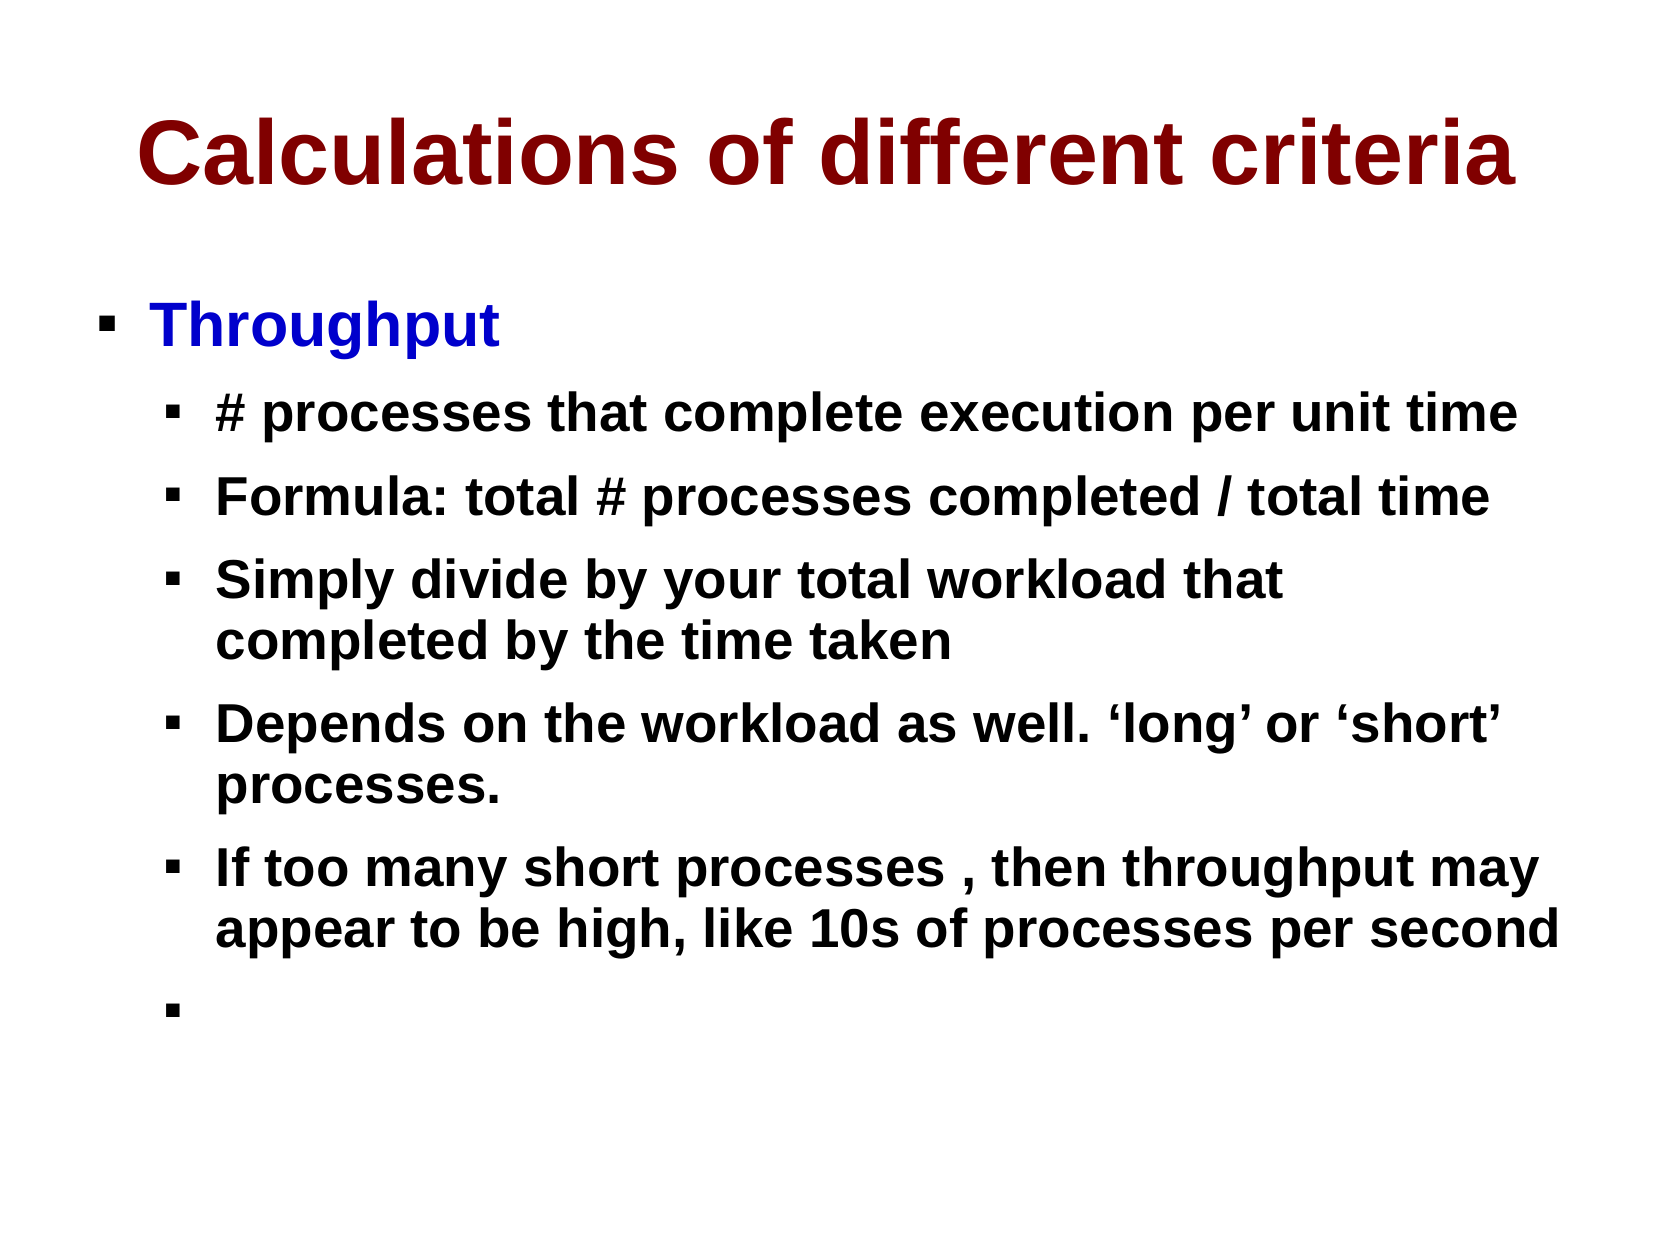

# Calculations of different criteria
Throughput
# processes that complete execution per unit time
Formula: total # processes completed / total time
Simply divide by your total workload that completed by the time taken
Depends on the workload as well. ‘long’ or ‘short’ processes.
If too many short processes , then throughput may appear to be high, like 10s of processes per second